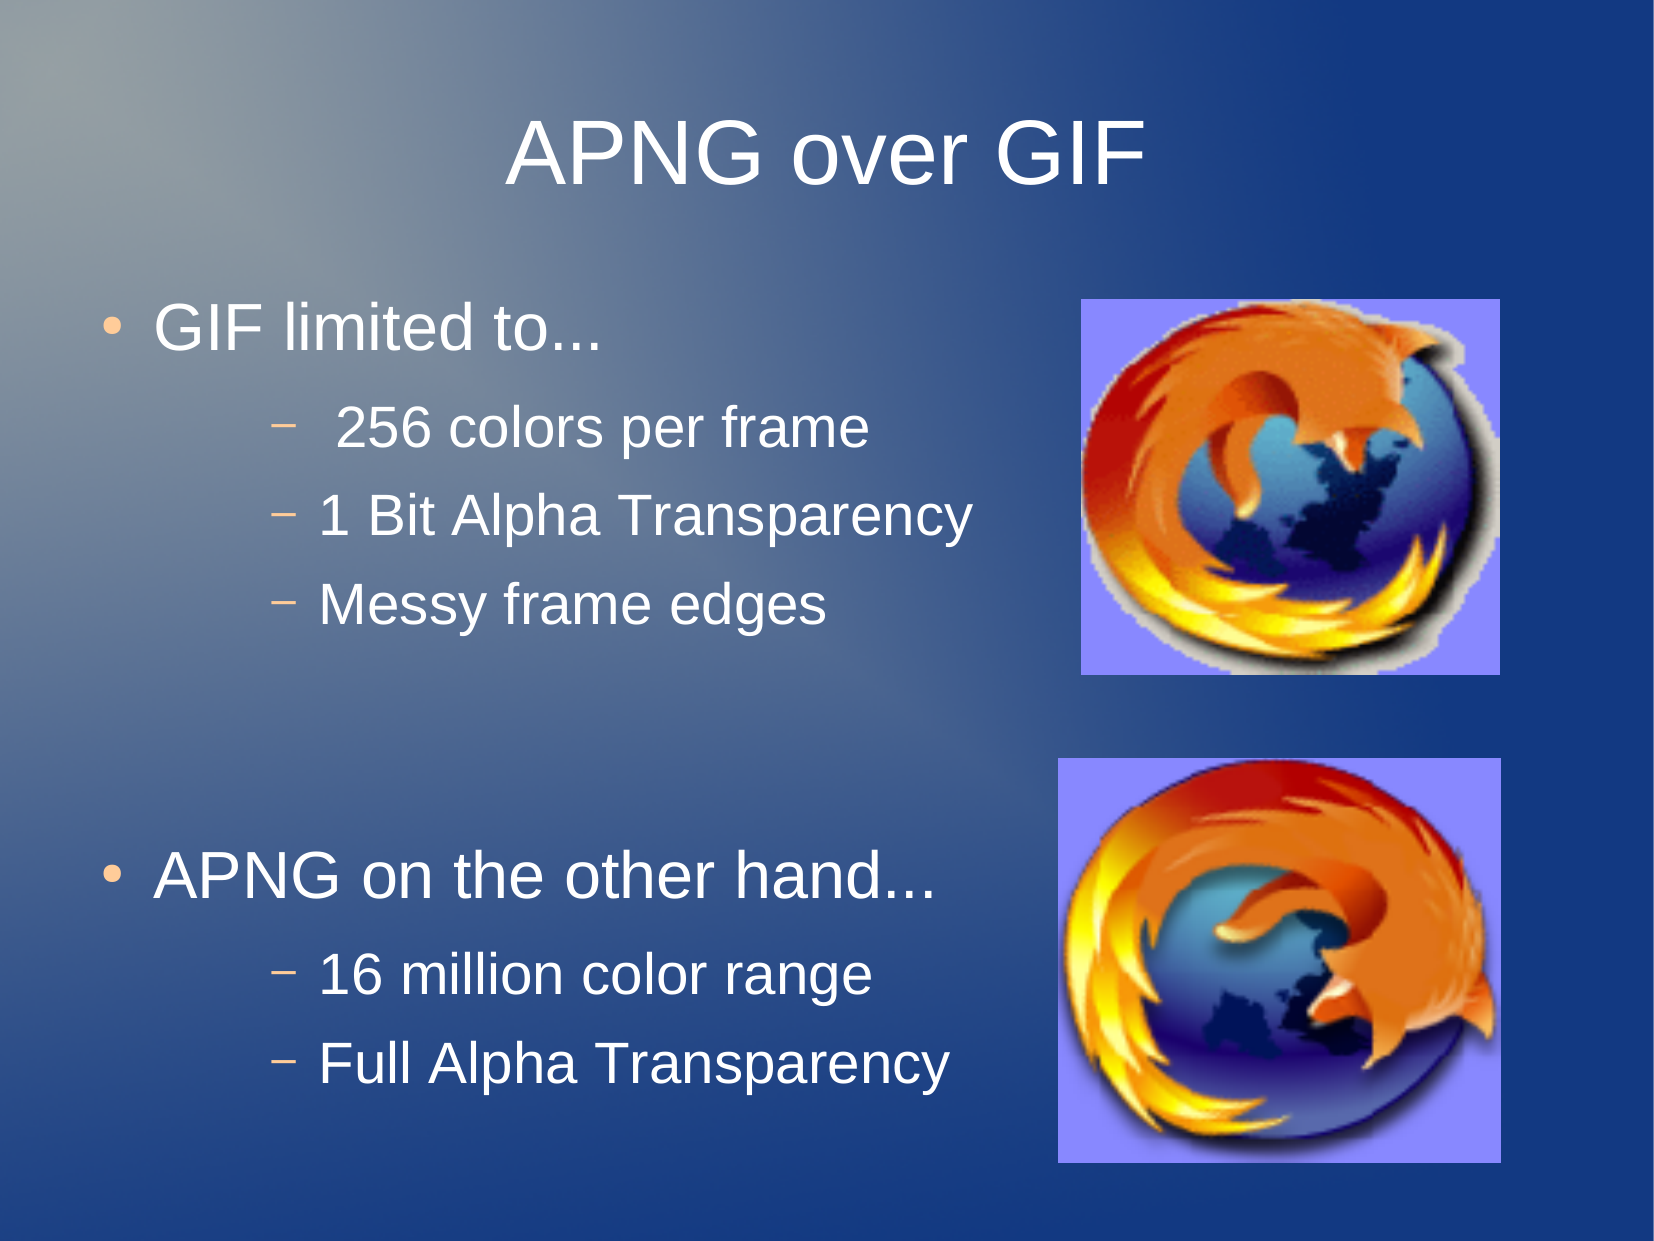

# APNG over GIF
GIF limited to...
 256 colors per frame
1 Bit Alpha Transparency
Messy frame edges
APNG on the other hand...
16 million color range
Full Alpha Transparency